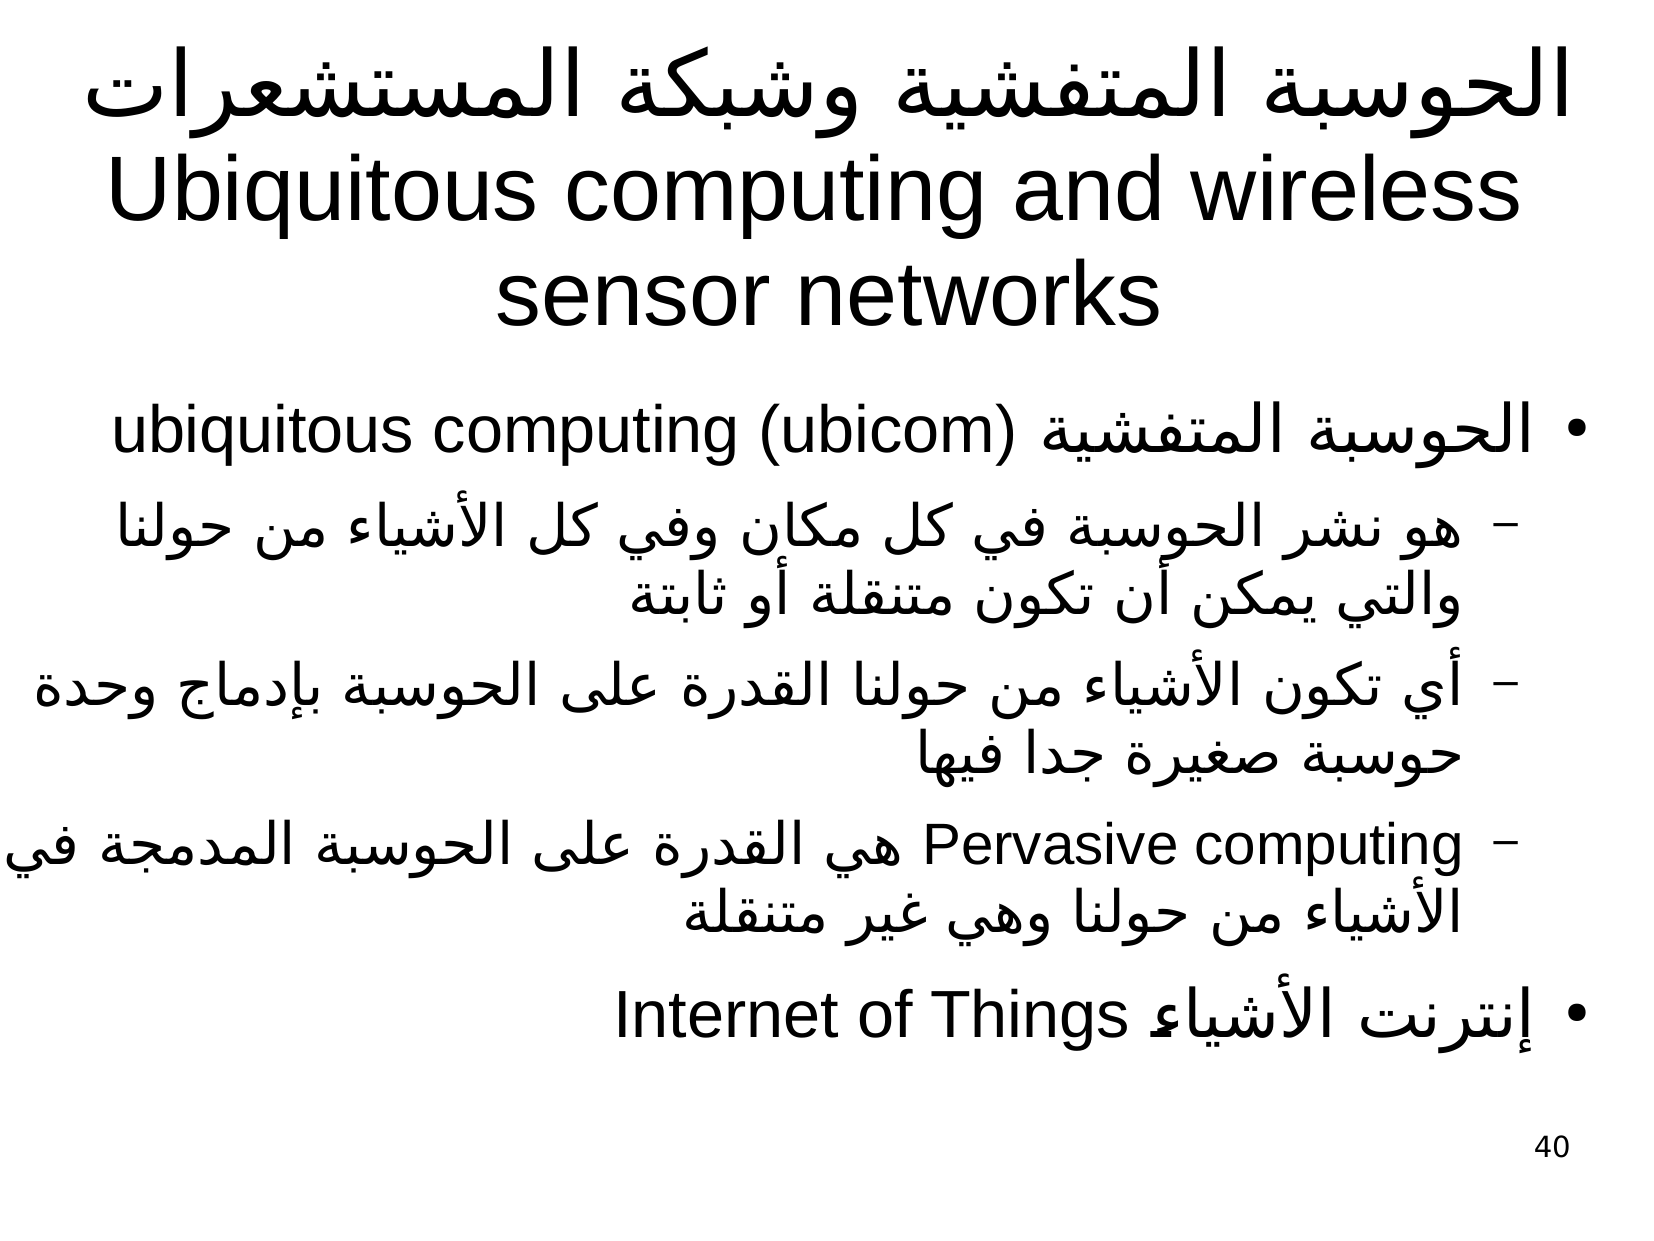

# الحوسبة المتفشية وشبكة المستشعرات Ubiquitous computing and wireless sensor networks
الحوسبة المتفشية ubiquitous computing (ubicom)
هو نشر الحوسبة في كل مكان وفي كل الأشياء من حولنا والتي يمكن أن تكون متنقلة أو ثابتة
أي تكون الأشياء من حولنا القدرة على الحوسبة بإدماج وحدة حوسبة صغيرة جدا فيها
Pervasive computing هي القدرة على الحوسبة المدمجة في الأشياء من حولنا وهي غير متنقلة
إنترنت الأشياء Internet of Things
40